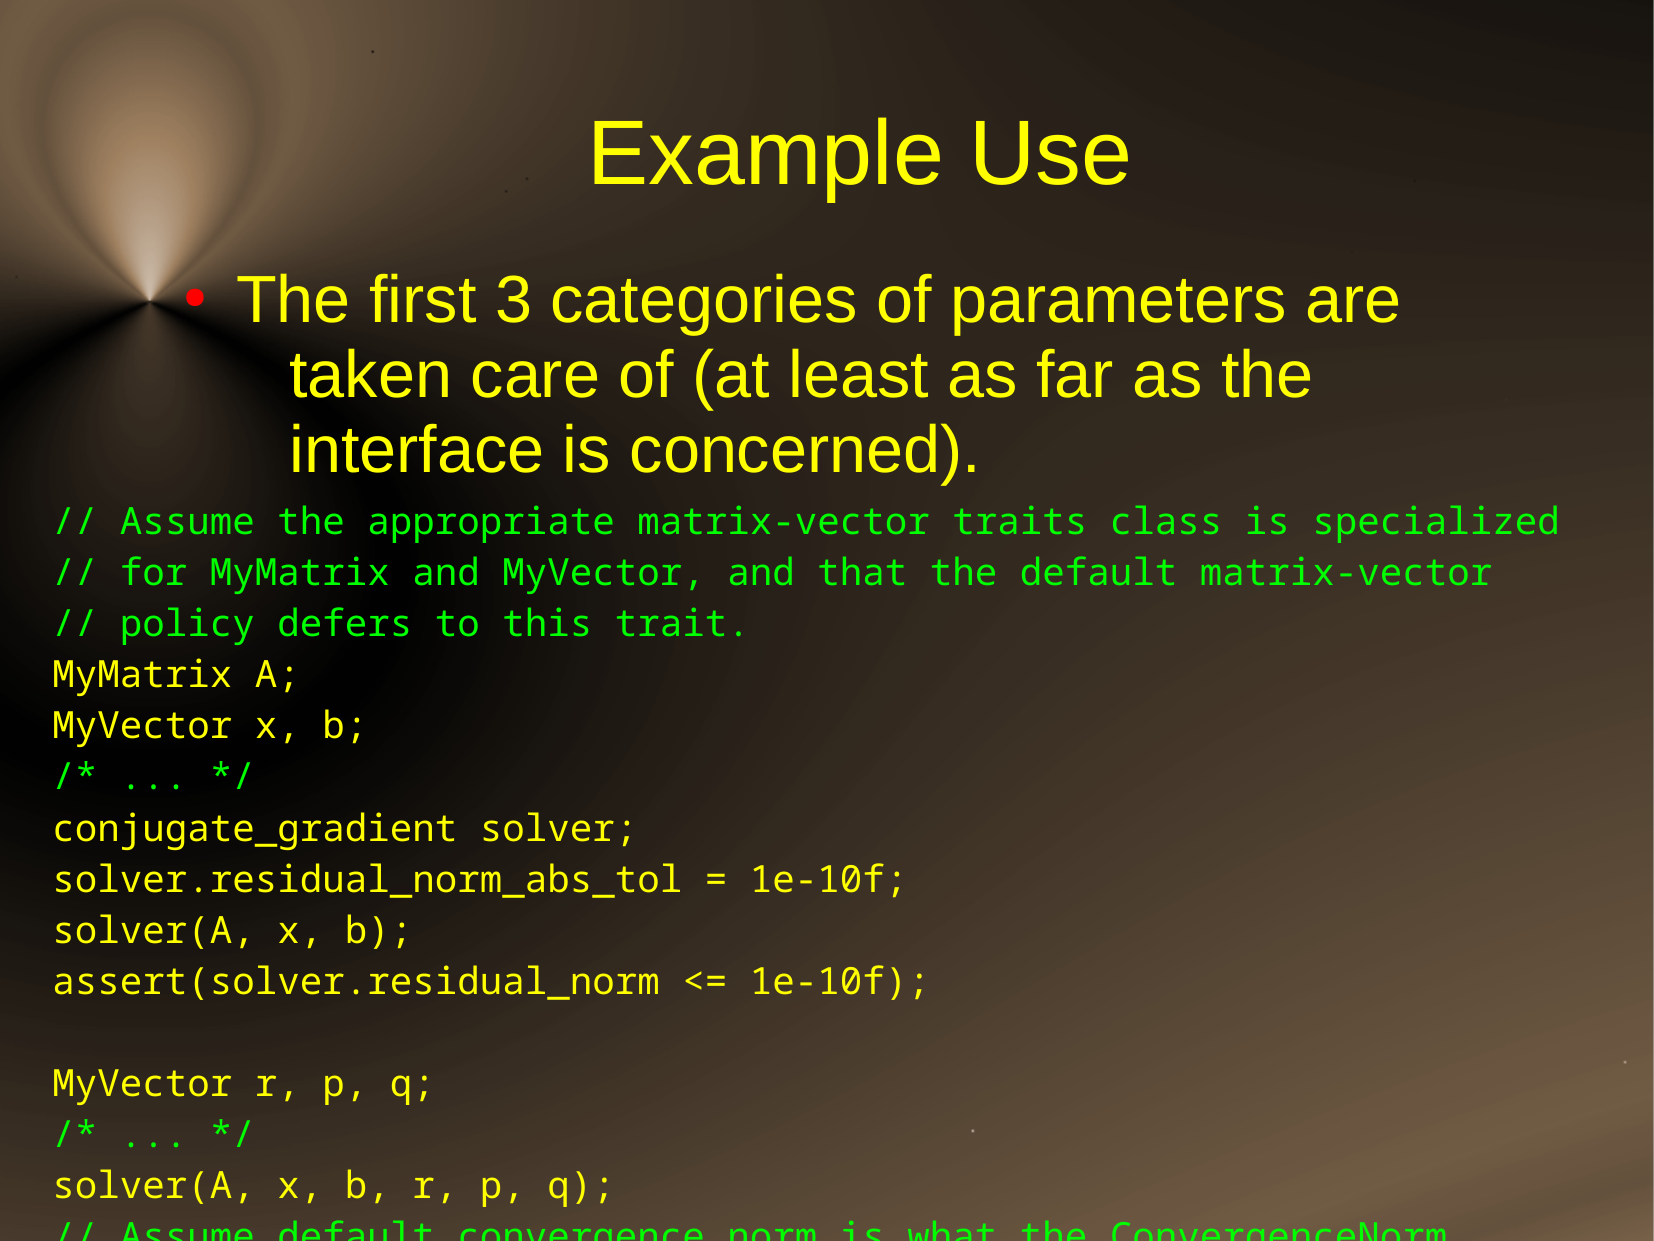

# Example Use
The first 3 categories of parameters are taken care of (at least as far as the interface is concerned).
// Assume the appropriate matrix-vector traits class is specialized
// for MyMatrix and MyVector, and that the default matrix-vector
// policy defers to this trait.
MyMatrix A;
MyVector x, b;
/* ... */
conjugate_gradient solver;
solver.residual_norm_abs_tol = 1e-10f;
solver(A, x, b);
assert(solver.residual_norm <= 1e-10f);
MyVector r, p, q;
/* ... */
solver(A, x, b, r, p, q);
// Assume default_convergence_norm is what the ConvergenceNorm
// parameter defaults to.
assert(solver.residual_norm == default_convergence_norm(r));